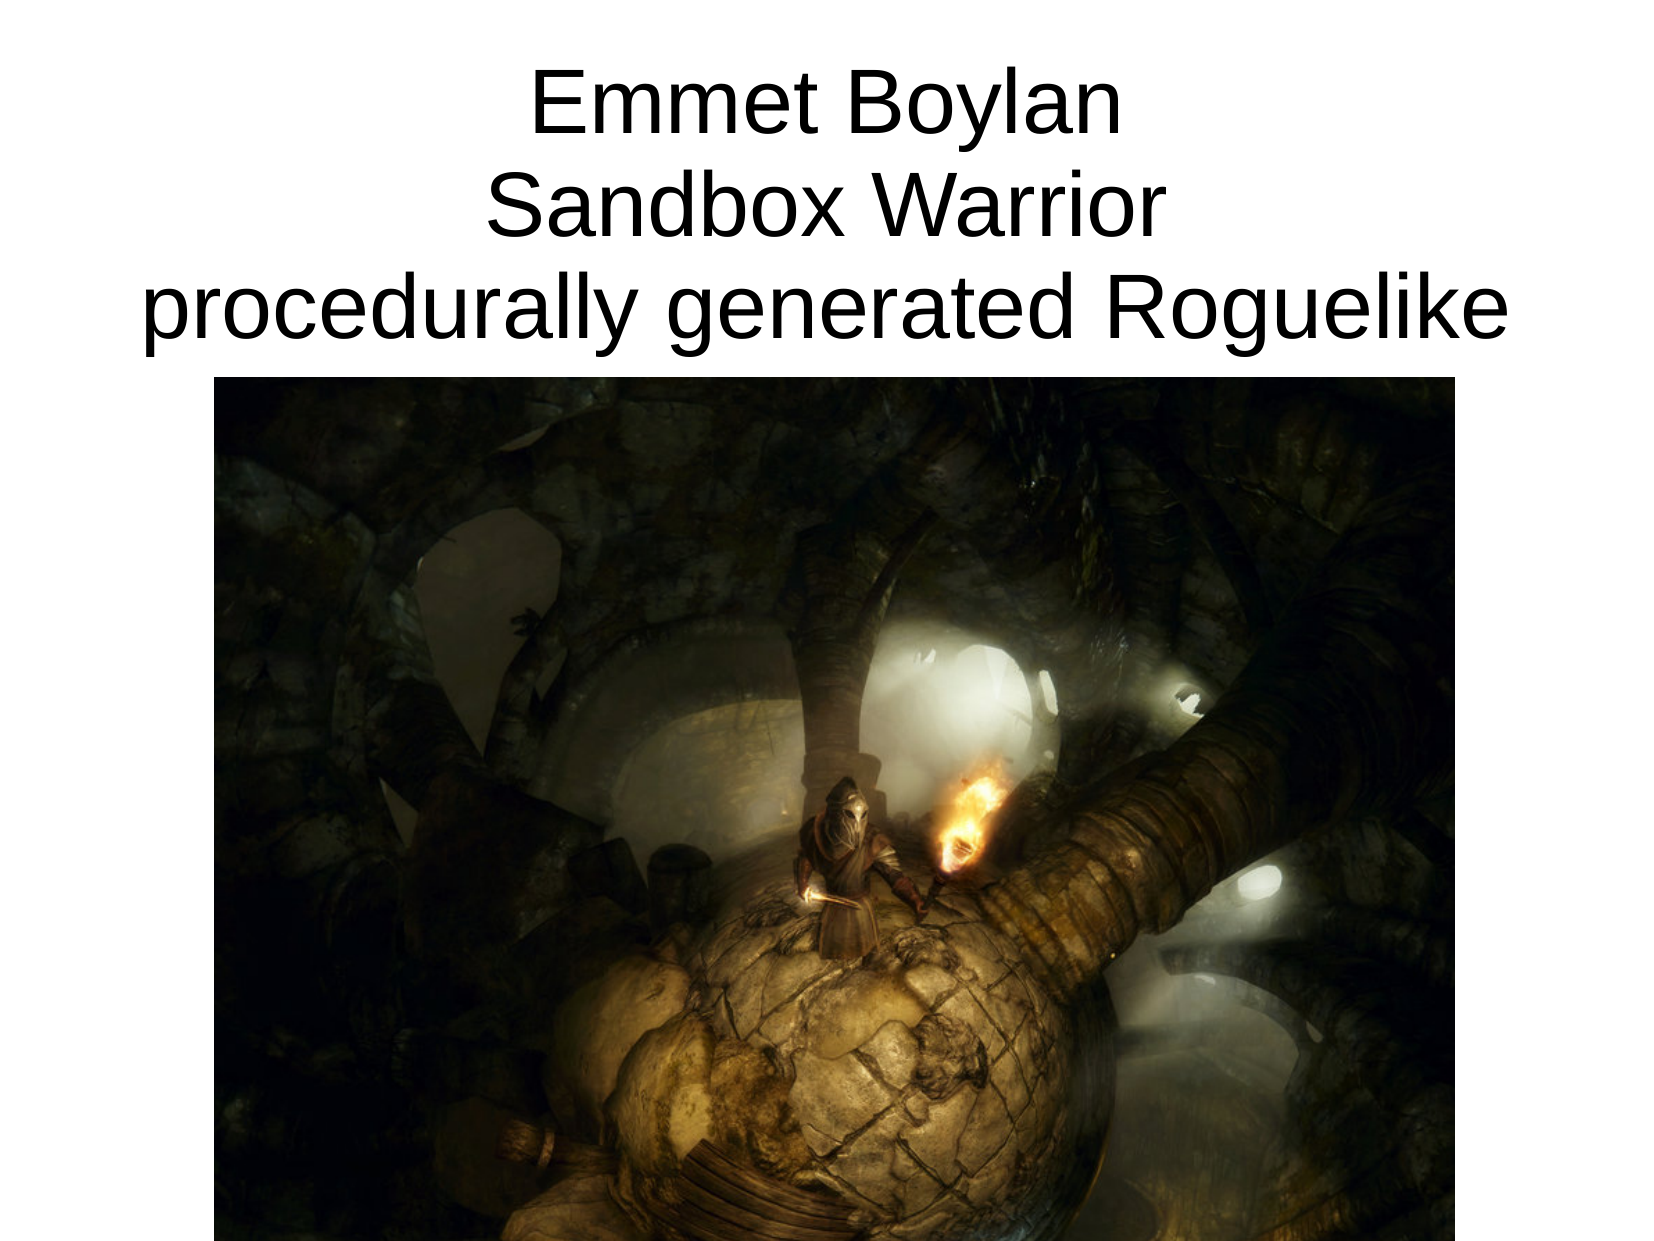

# Emmet Boylan Sandbox Warrior procedurally generated Roguelike